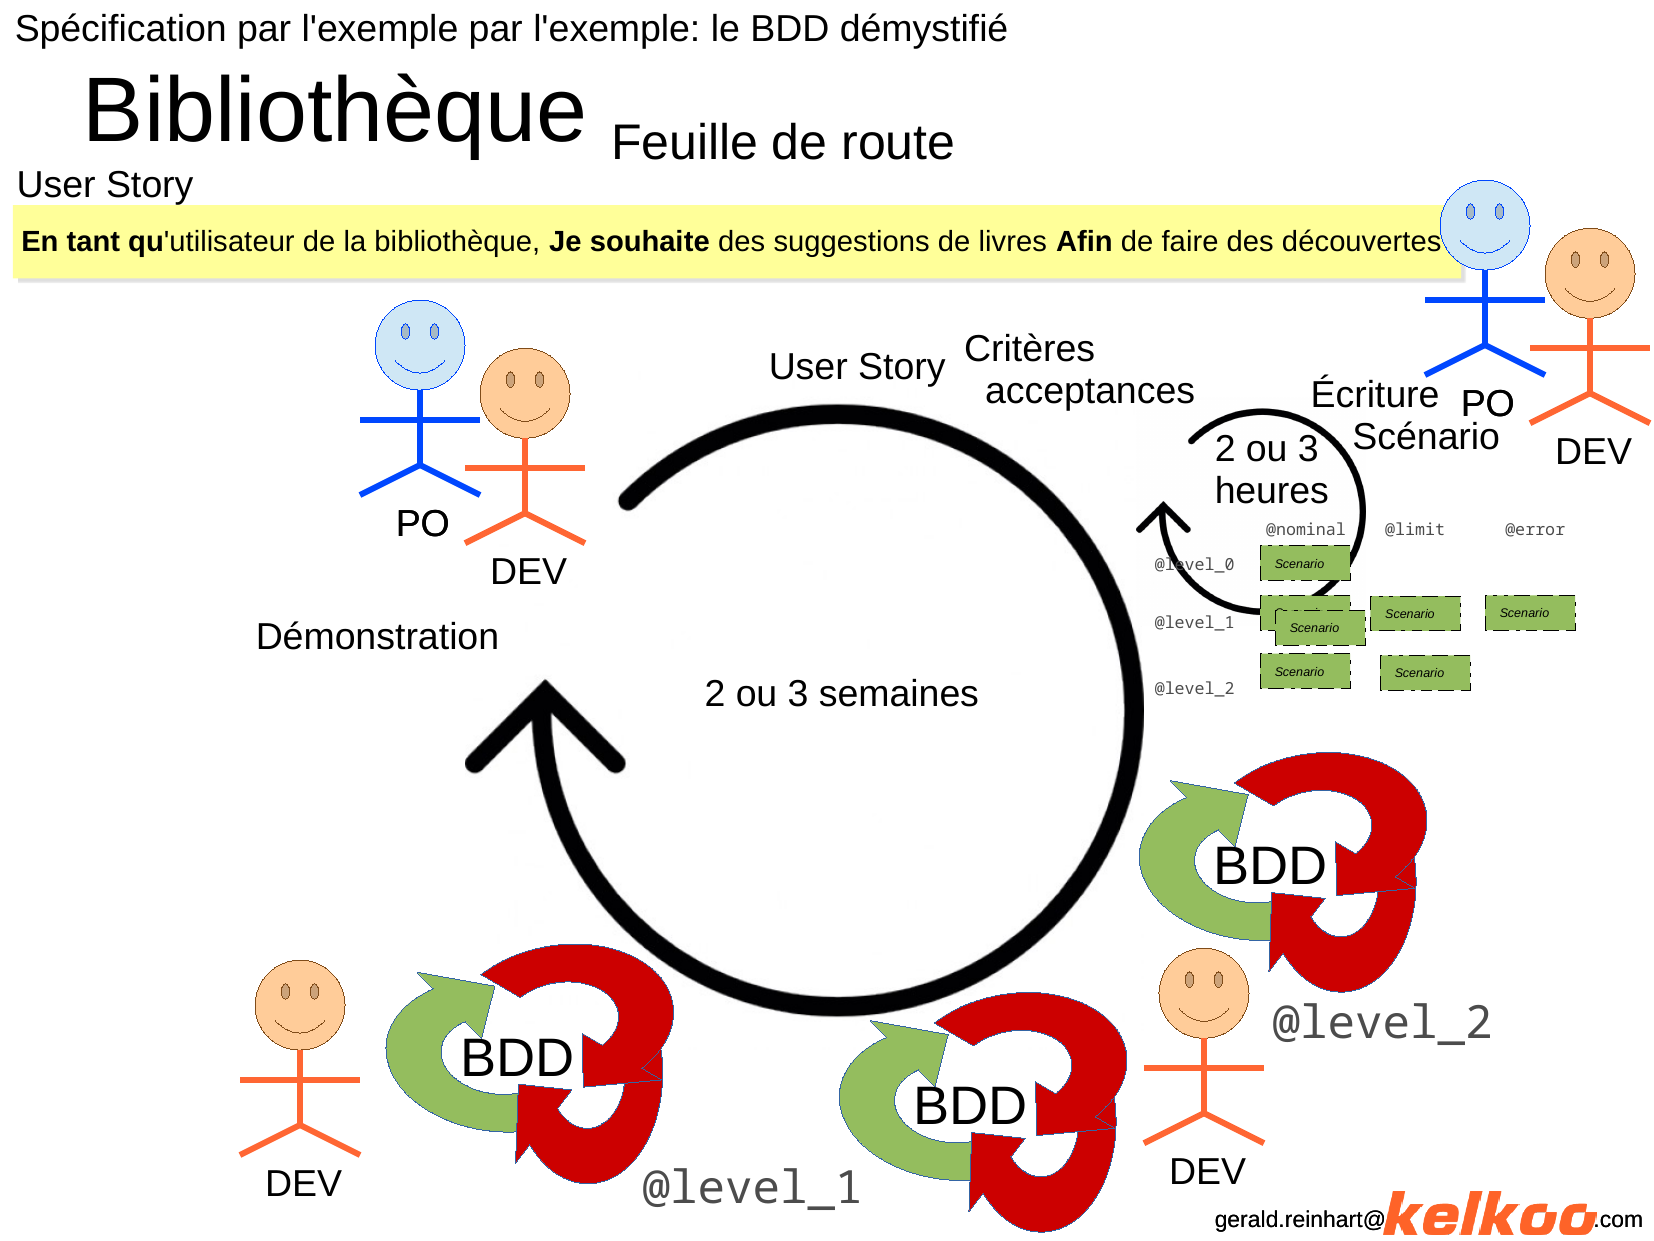

Spécification par l'exemple par l'exemple: le BDD démystifié
Bibliothèque
Feuille de route
User Story
 En tant qu'utilisateur de la bibliothèque, Je souhaite des suggestions de livres Afin de faire des découvertes
 PO
 PO
 DEV
 PO
 PO
Critères
 acceptances
User Story
 DEV
Écriture
 Scénario
2 ou 3
heures
@nominal
@limit
@error
@level_0
Scenario
Scenario
Scenario
Scenario
@level_1
Scenario
Scenario
Scenario
@level_2
Démonstration
2 ou 3 semaines
BDD
 DEV
 DEV
@level_2
BDD
BDD
@level_1
 gerald.reinhart@ .com
 gerald.reinhart@ .com